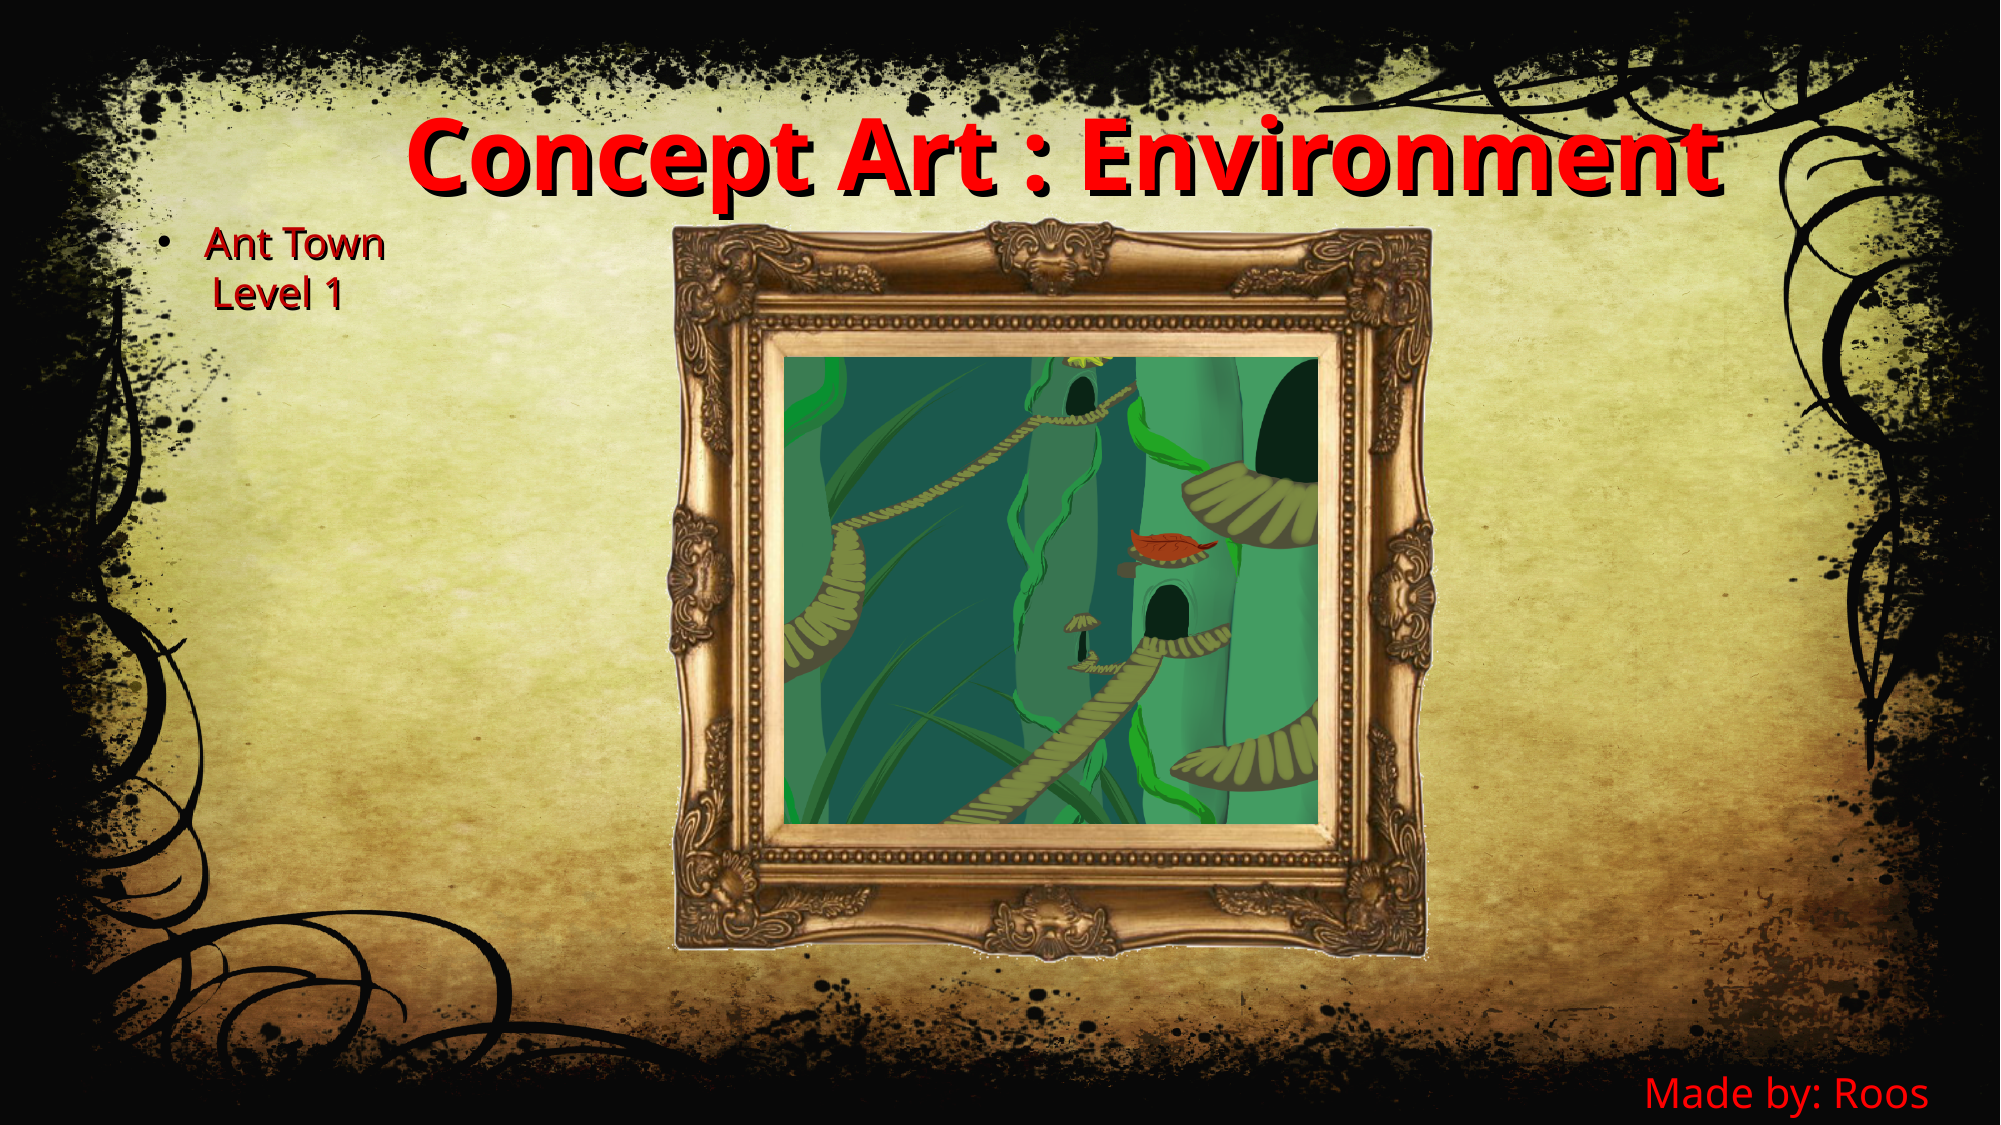

# Concept Art : Environment
Ant Town
 Level 1
Made by: Roos